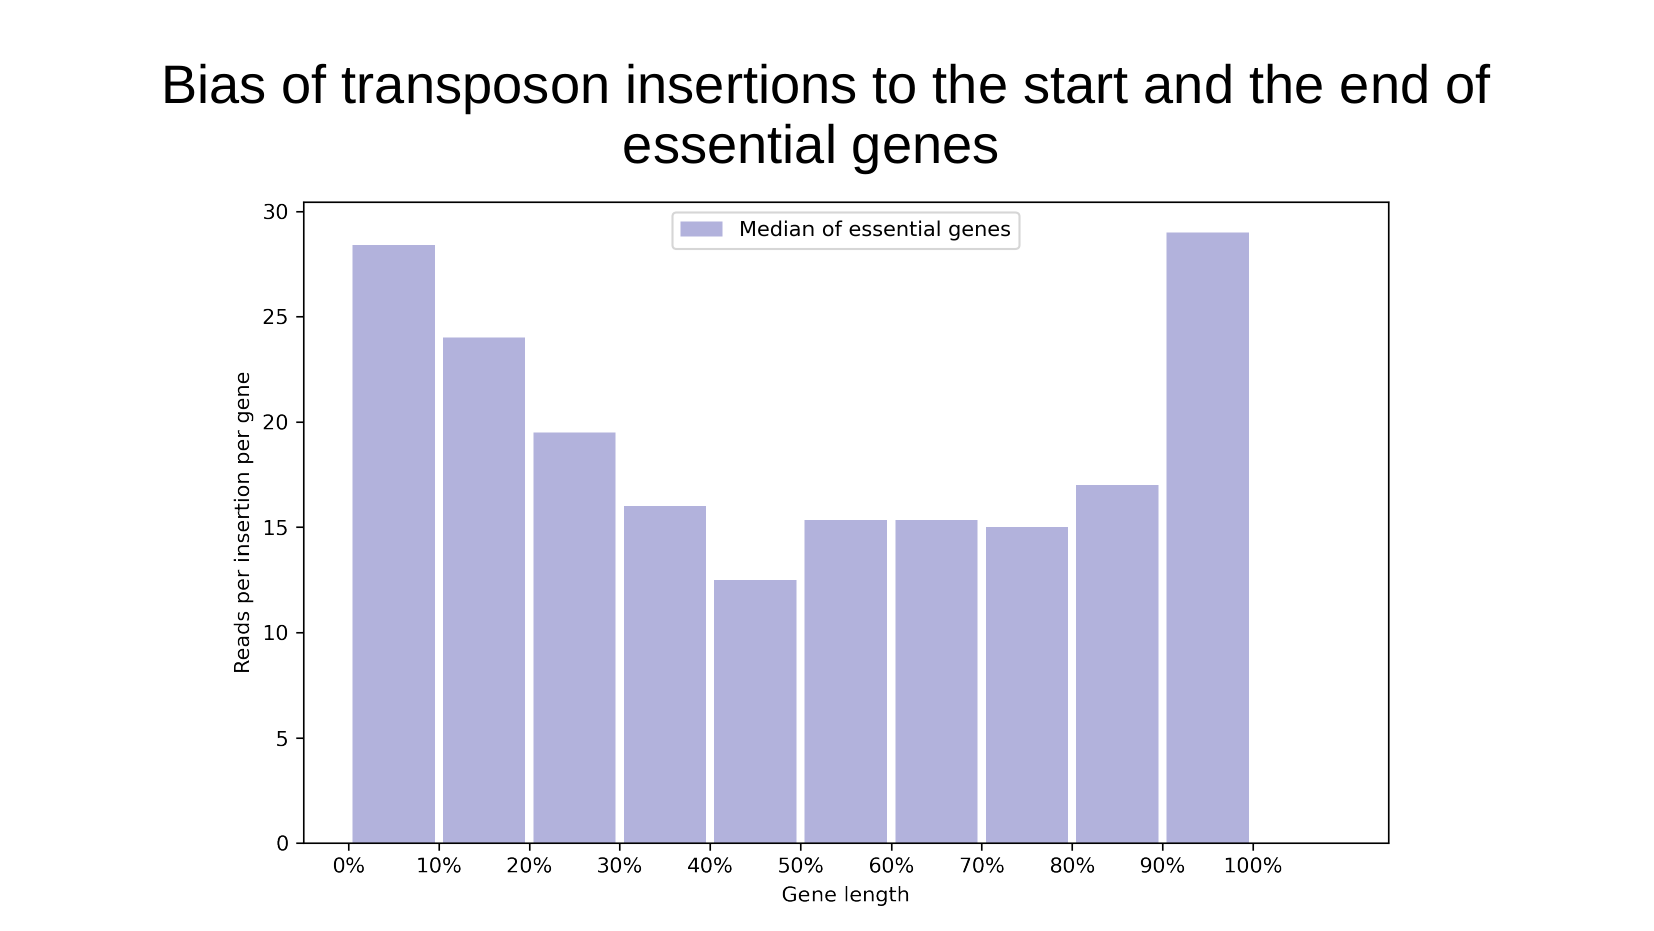

# Bias of transposon insertions to the start and the end of essential genes